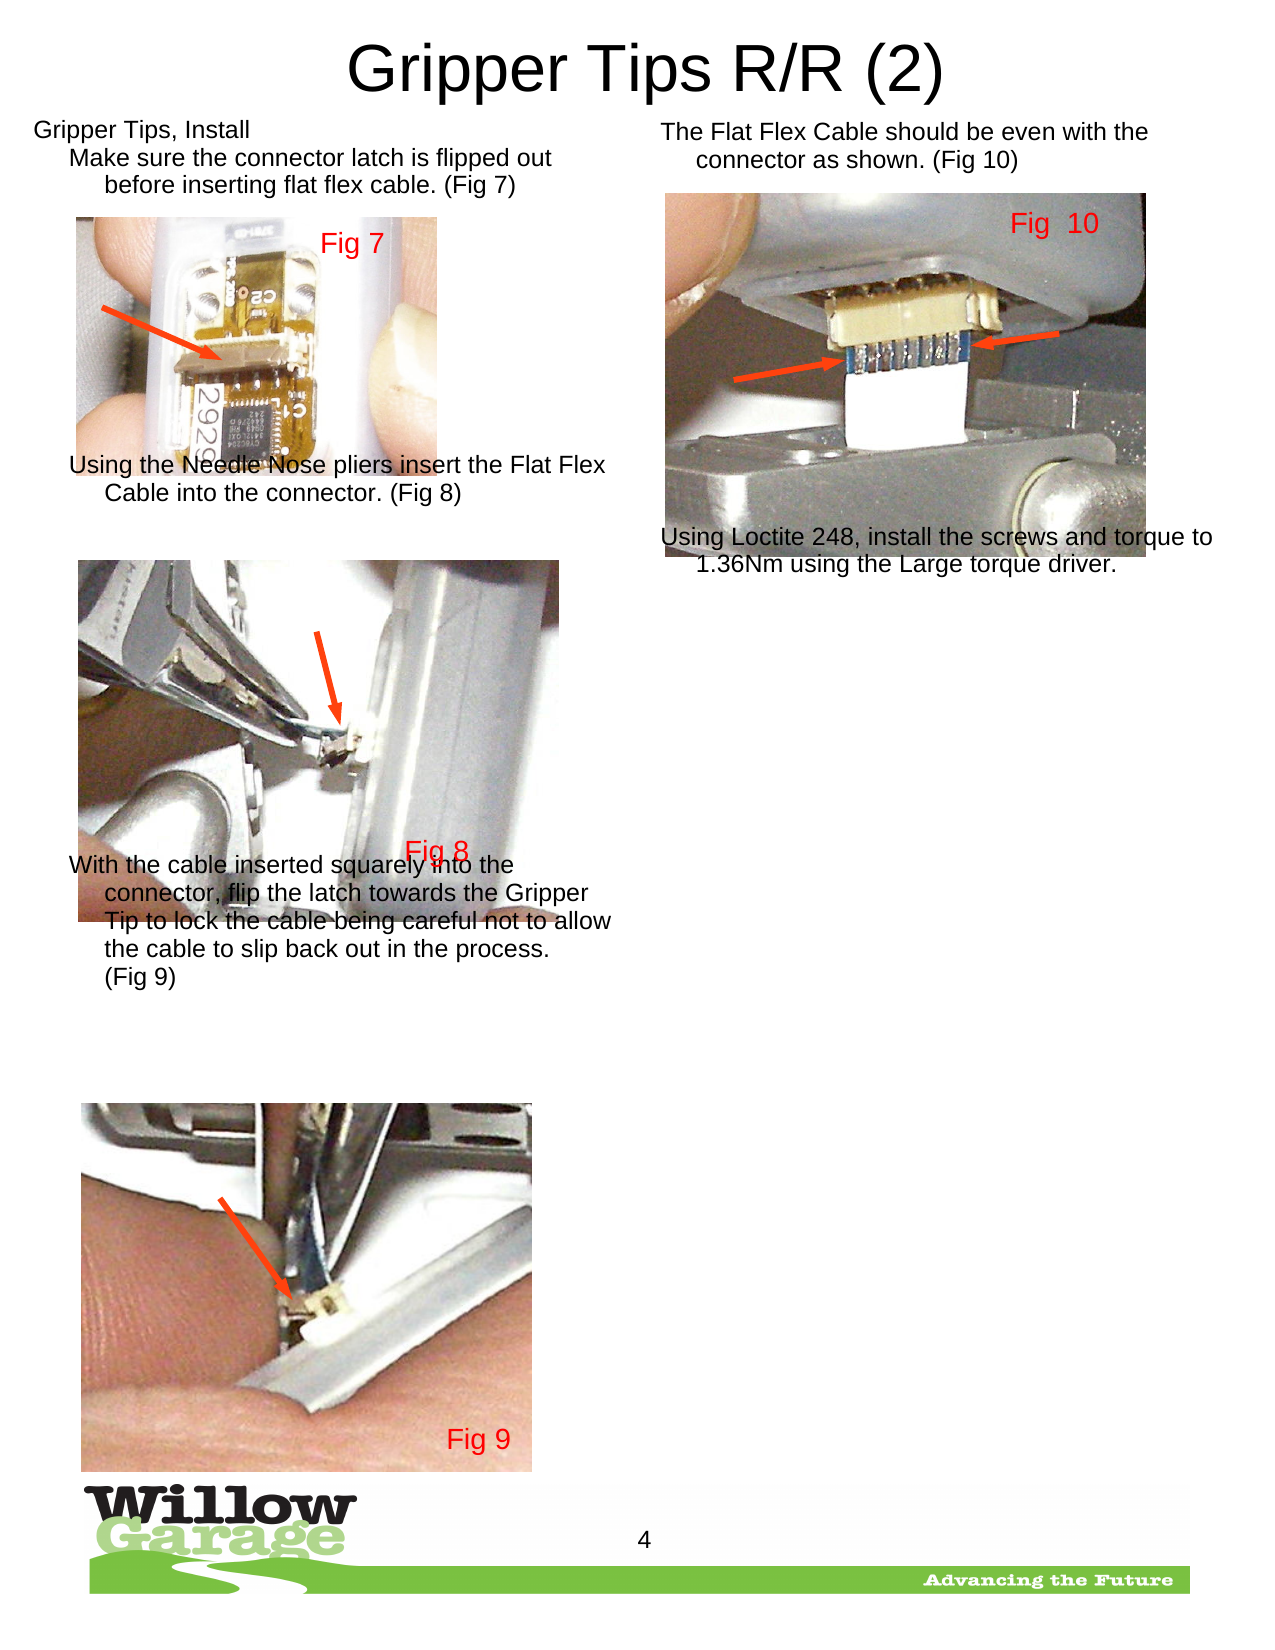

# Gripper Tips R/R (2)
Gripper Tips, Install
Make sure the connector latch is flipped out before inserting flat flex cable. (Fig 7)
Using the Needle Nose pliers insert the Flat Flex Cable into the connector. (Fig 8)
With the cable inserted squarely into the connector, flip the latch towards the Gripper Tip to lock the cable being careful not to allow the cable to slip back out in the process.
(Fig 9)
The Flat Flex Cable should be even with the connector as shown. (Fig 10)
Using Loctite 248, install the screws and torque to 1.36Nm using the Large torque driver.
Fig 10
Fig 7
Fig 8
Fig 9
4